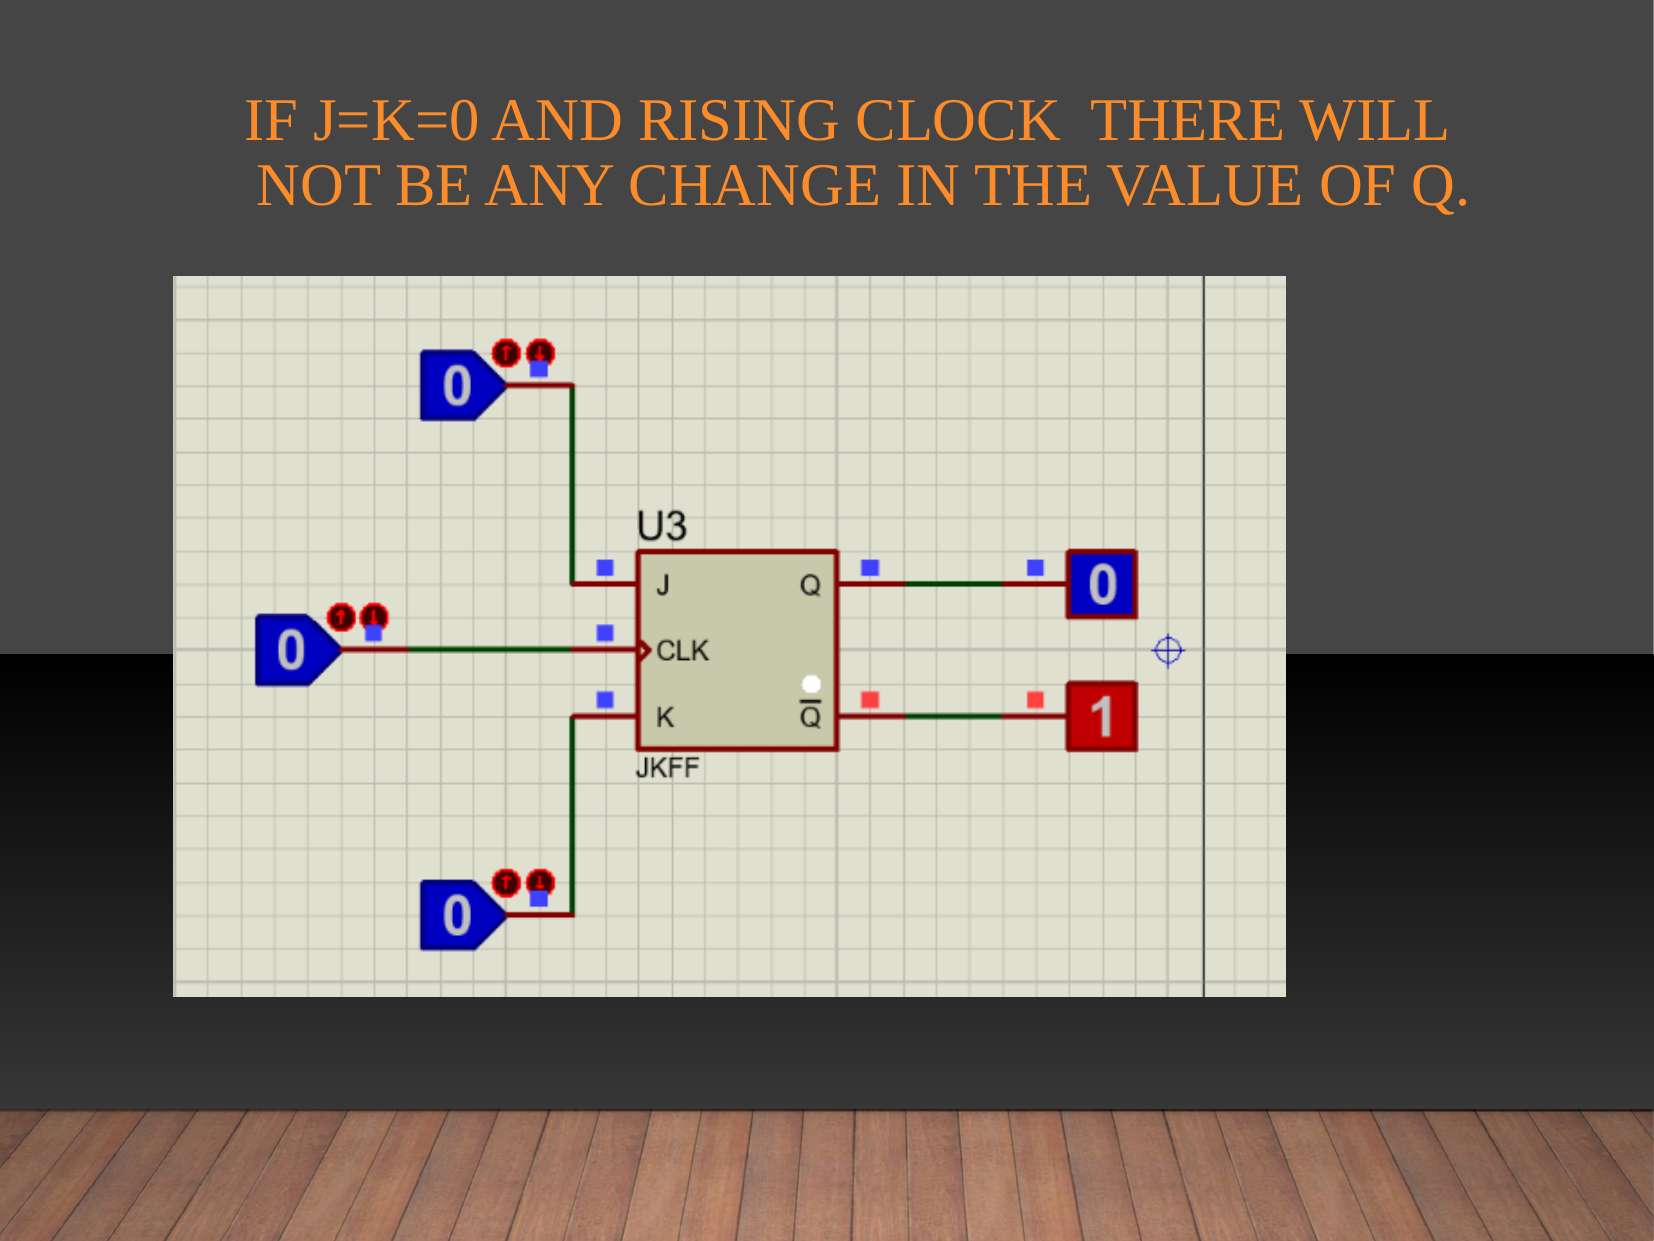

# if j=K=0 and rising clock there will not be any change in the value of Q.